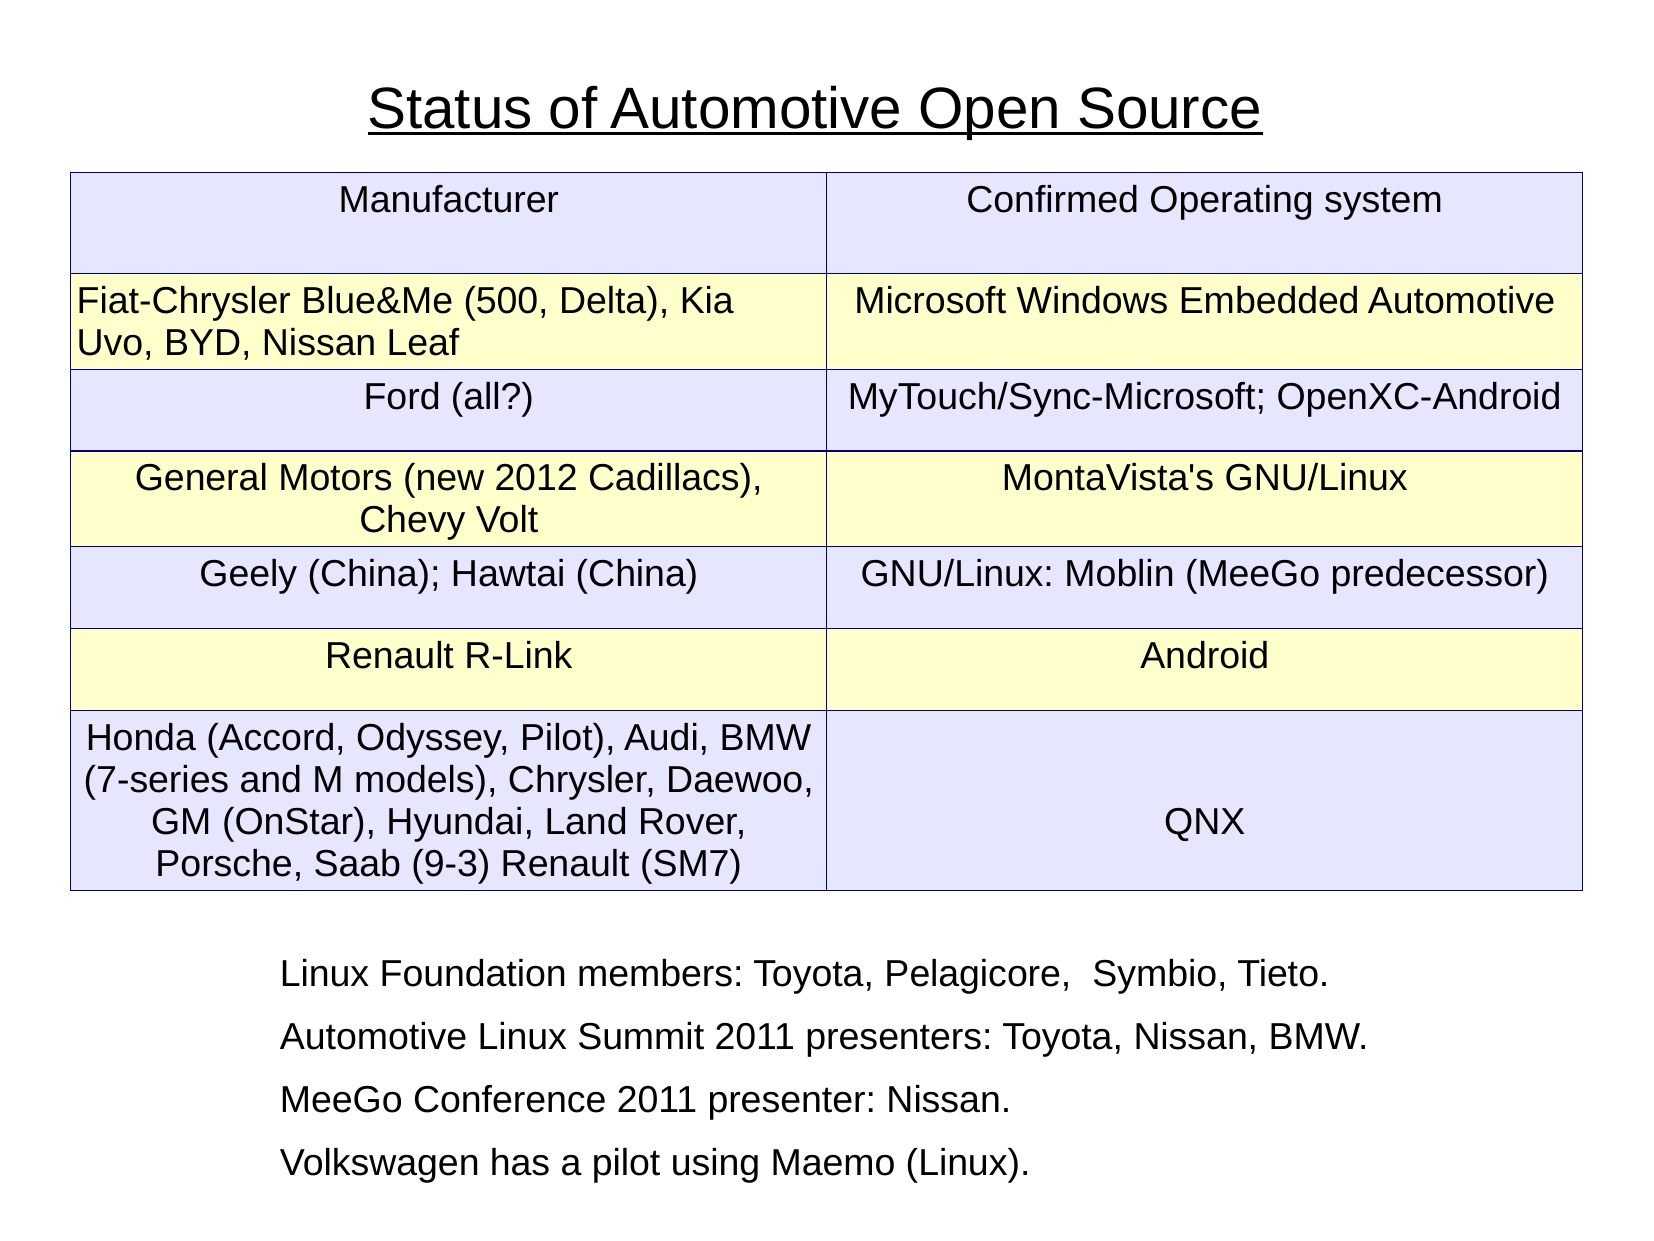

Status of Automotive Open Source
| Manufacturer | Confirmed Operating system |
| --- | --- |
| Fiat-Chrysler Blue&Me (500, Delta), Kia Uvo, BYD, Nissan Leaf | Microsoft Windows Embedded Automotive |
| Ford (all?) | MyTouch/Sync-Microsoft; OpenXC-Android |
| General Motors (new 2012 Cadillacs), Chevy Volt | MontaVista's GNU/Linux |
| Geely (China); Hawtai (China) | GNU/Linux: Moblin (MeeGo predecessor) |
| Renault R-Link | Android |
| Honda (Accord, Odyssey, Pilot), Audi, BMW (7-series and M models), Chrysler, Daewoo, GM (OnStar), Hyundai, Land Rover, Porsche, Saab (9-3) Renault (SM7) | QNX |
Linux Foundation members: Toyota, Pelagicore, Symbio, Tieto.
Automotive Linux Summit 2011 presenters: Toyota, Nissan, BMW.
MeeGo Conference 2011 presenter: Nissan.
Volkswagen has a pilot using Maemo (Linux).